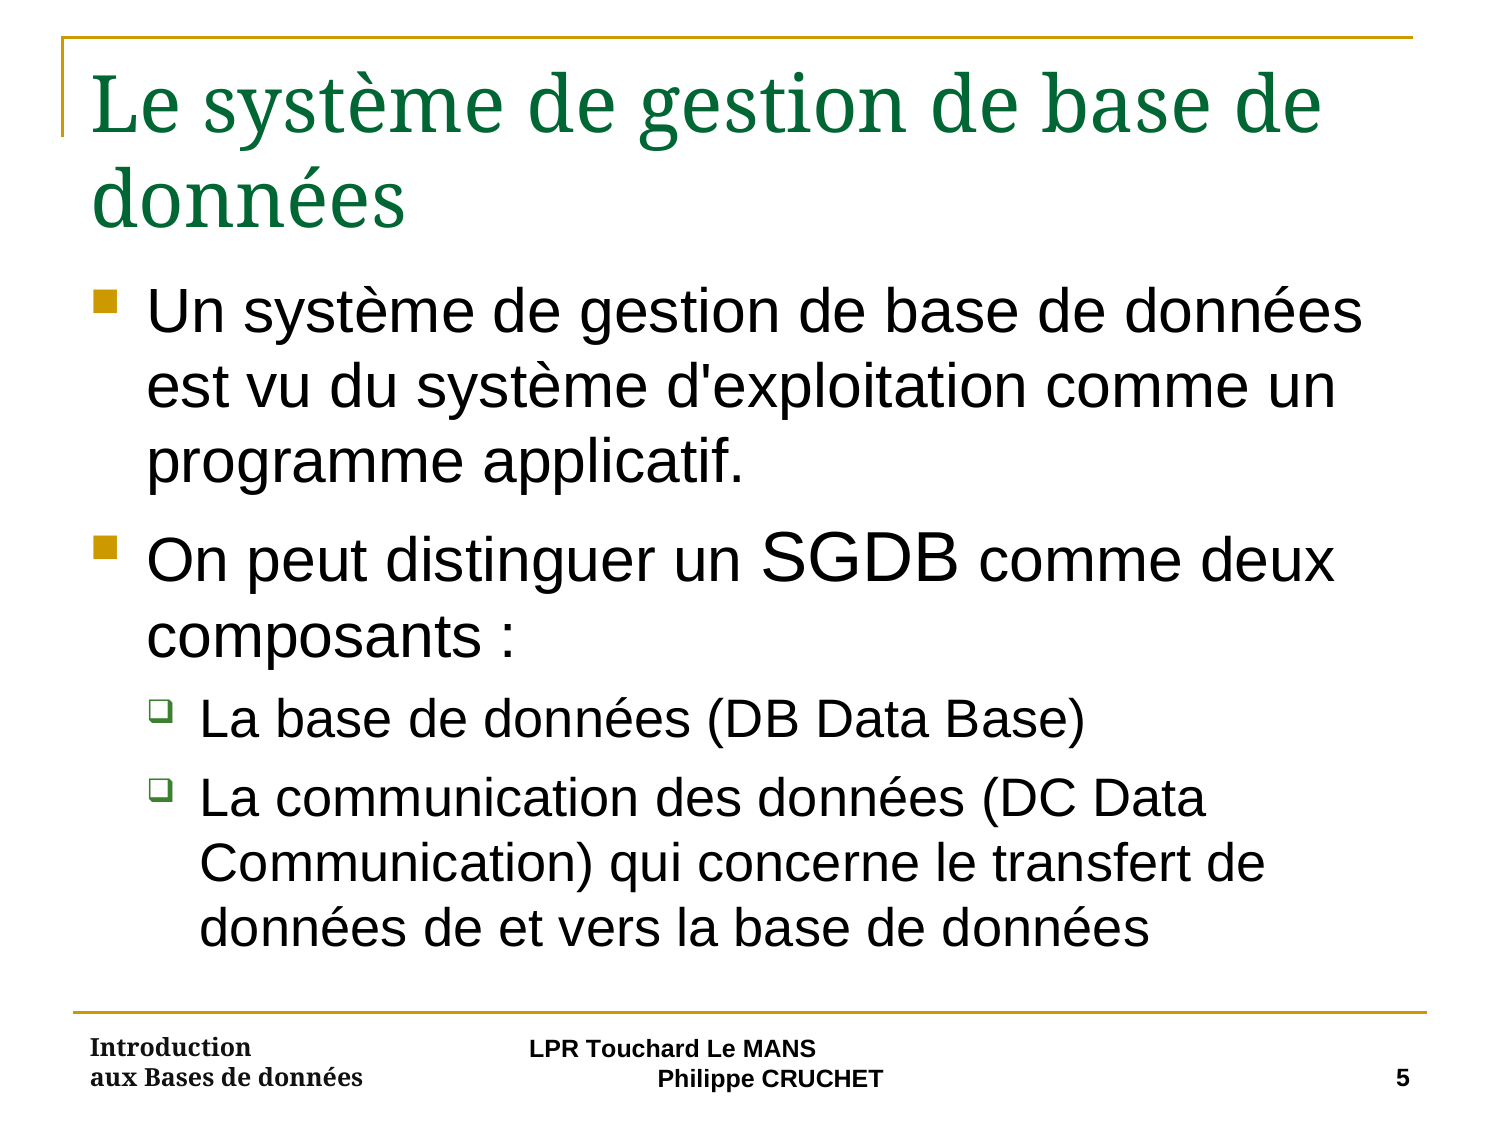

# Le système de gestion de base de données
Un système de gestion de base de données est vu du système d'exploitation comme un programme applicatif.
On peut distinguer un SGDB comme deux composants :
La base de données (DB Data Base)
La communication des données (DC Data Communication) qui concerne le transfert de données de et vers la base de données
LPR Touchard Le MANS Philippe CRUCHET